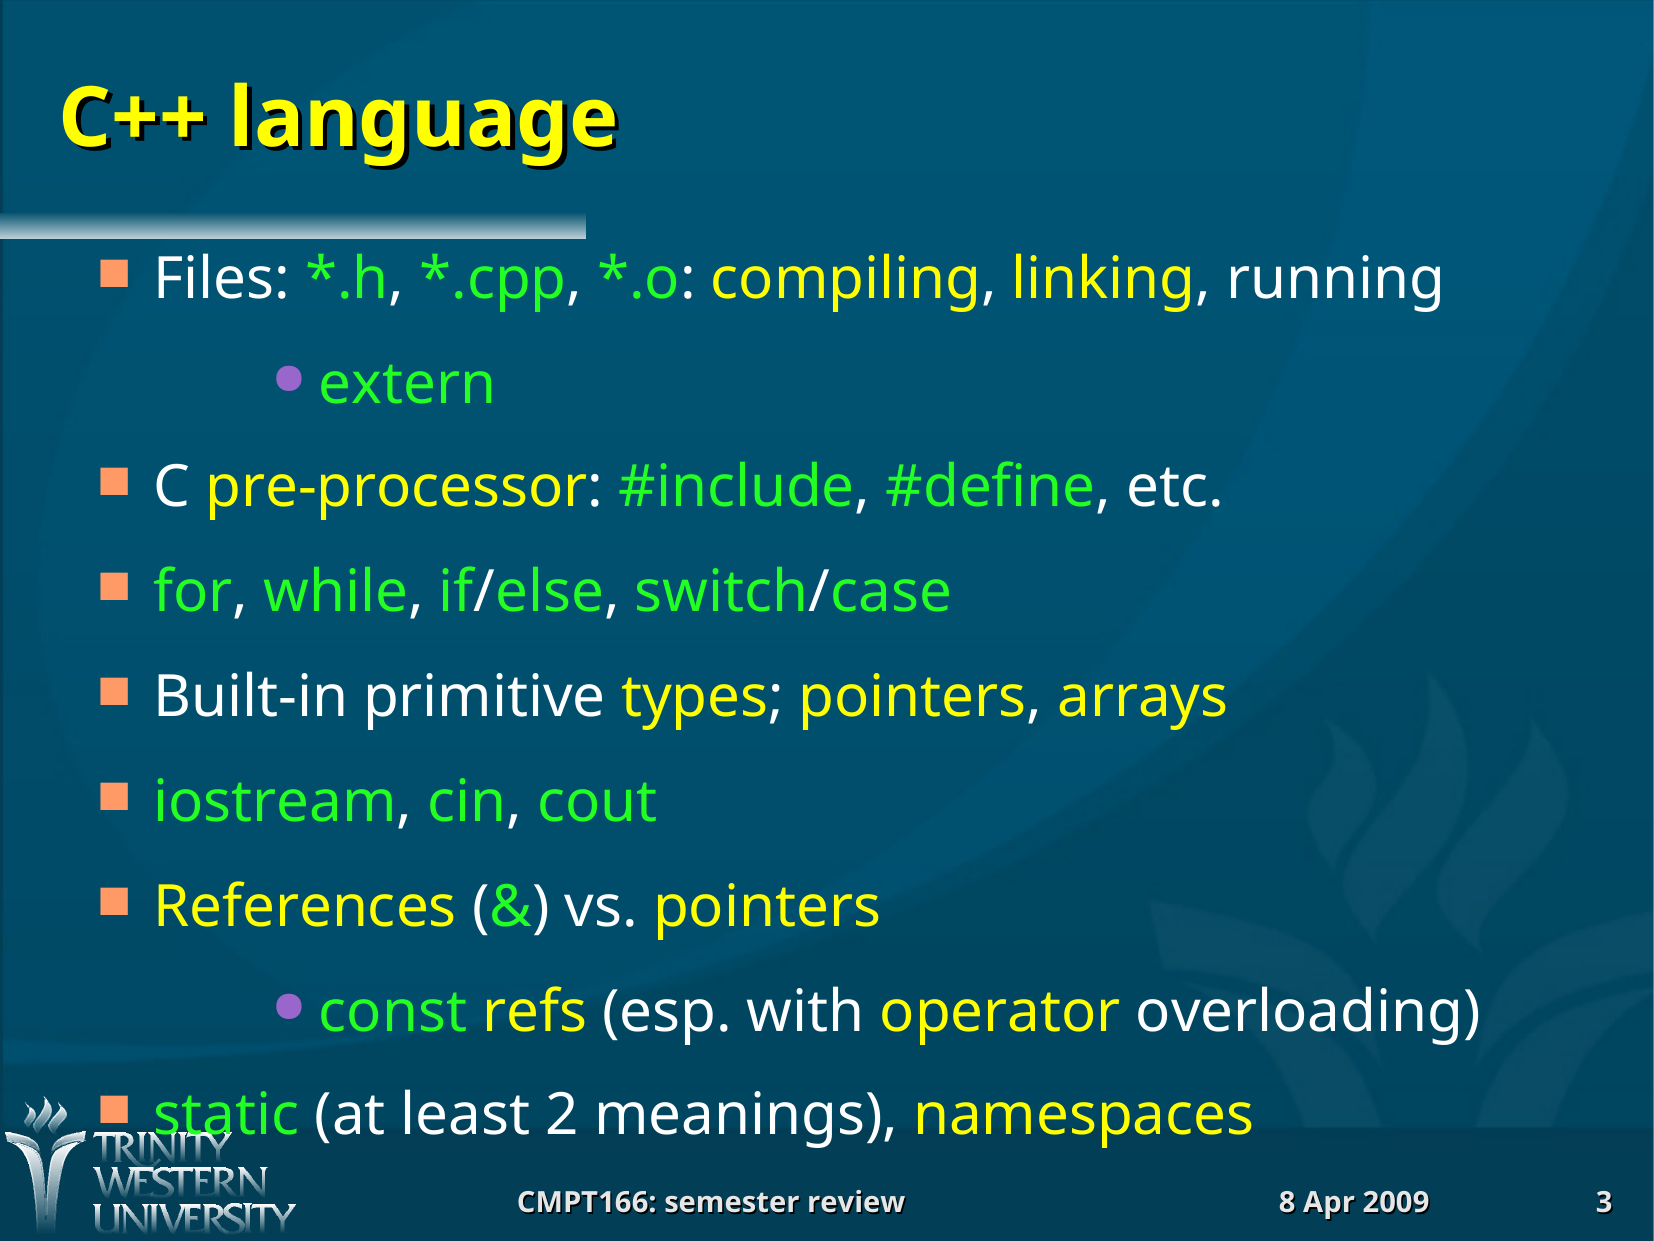

# C++ language
Files: *.h, *.cpp, *.o: compiling, linking, running
extern
C pre-processor: #include, #define, etc.
for, while, if/else, switch/case
Built-in primitive types; pointers, arrays
iostream, cin, cout
References (&) vs. pointers
const refs (esp. with operator overloading)
static (at least 2 meanings), namespaces
CMPT166: semester review
8 Apr 2009
3